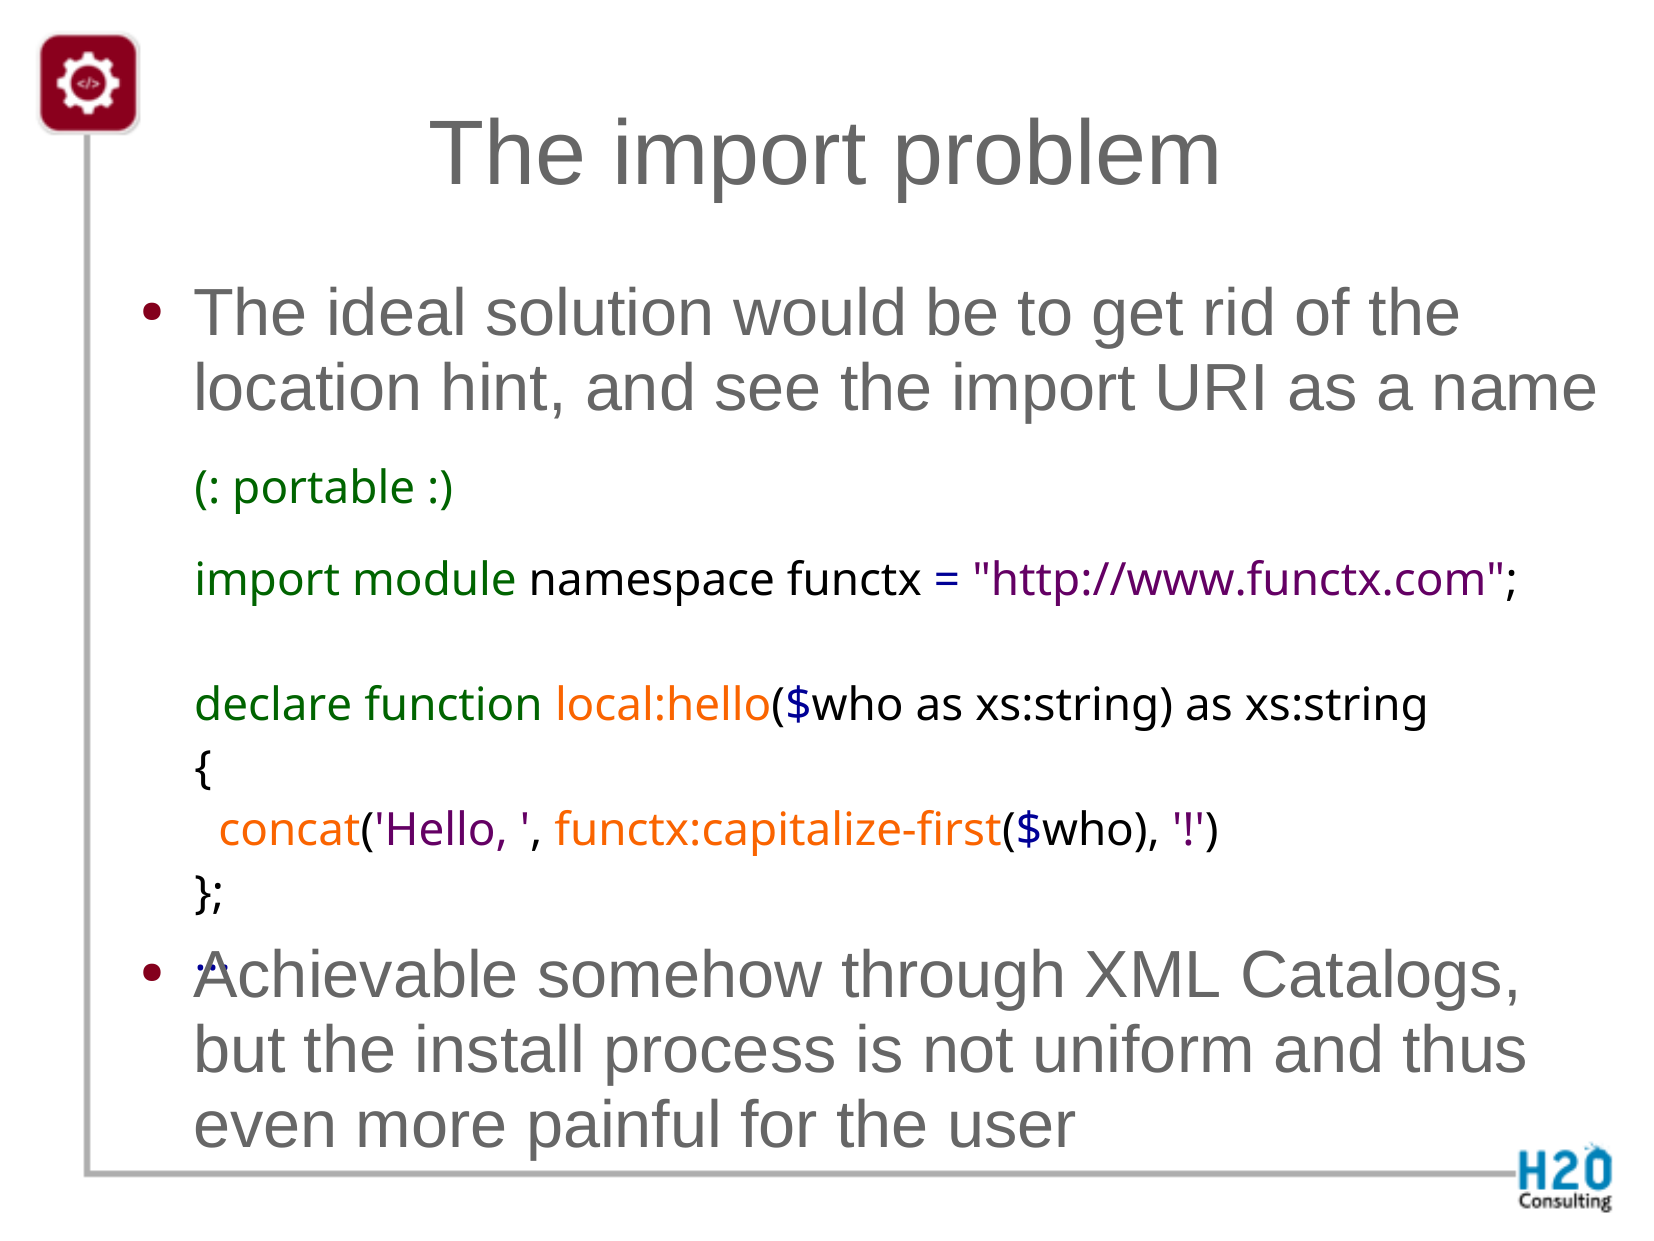

# The import problem
The ideal solution would be to get rid of the location hint, and see the import URI as a name
 (: portable :)
 import module namespace functx = "http://www.functx.com";
 declare function local:hello($who as xs:string) as xs:string
 {
 concat('Hello, ', functx:capitalize-first($who), '!')
 };
 ...
Achievable somehow through XML Catalogs, but the install process is not uniform and thus even more painful for the user